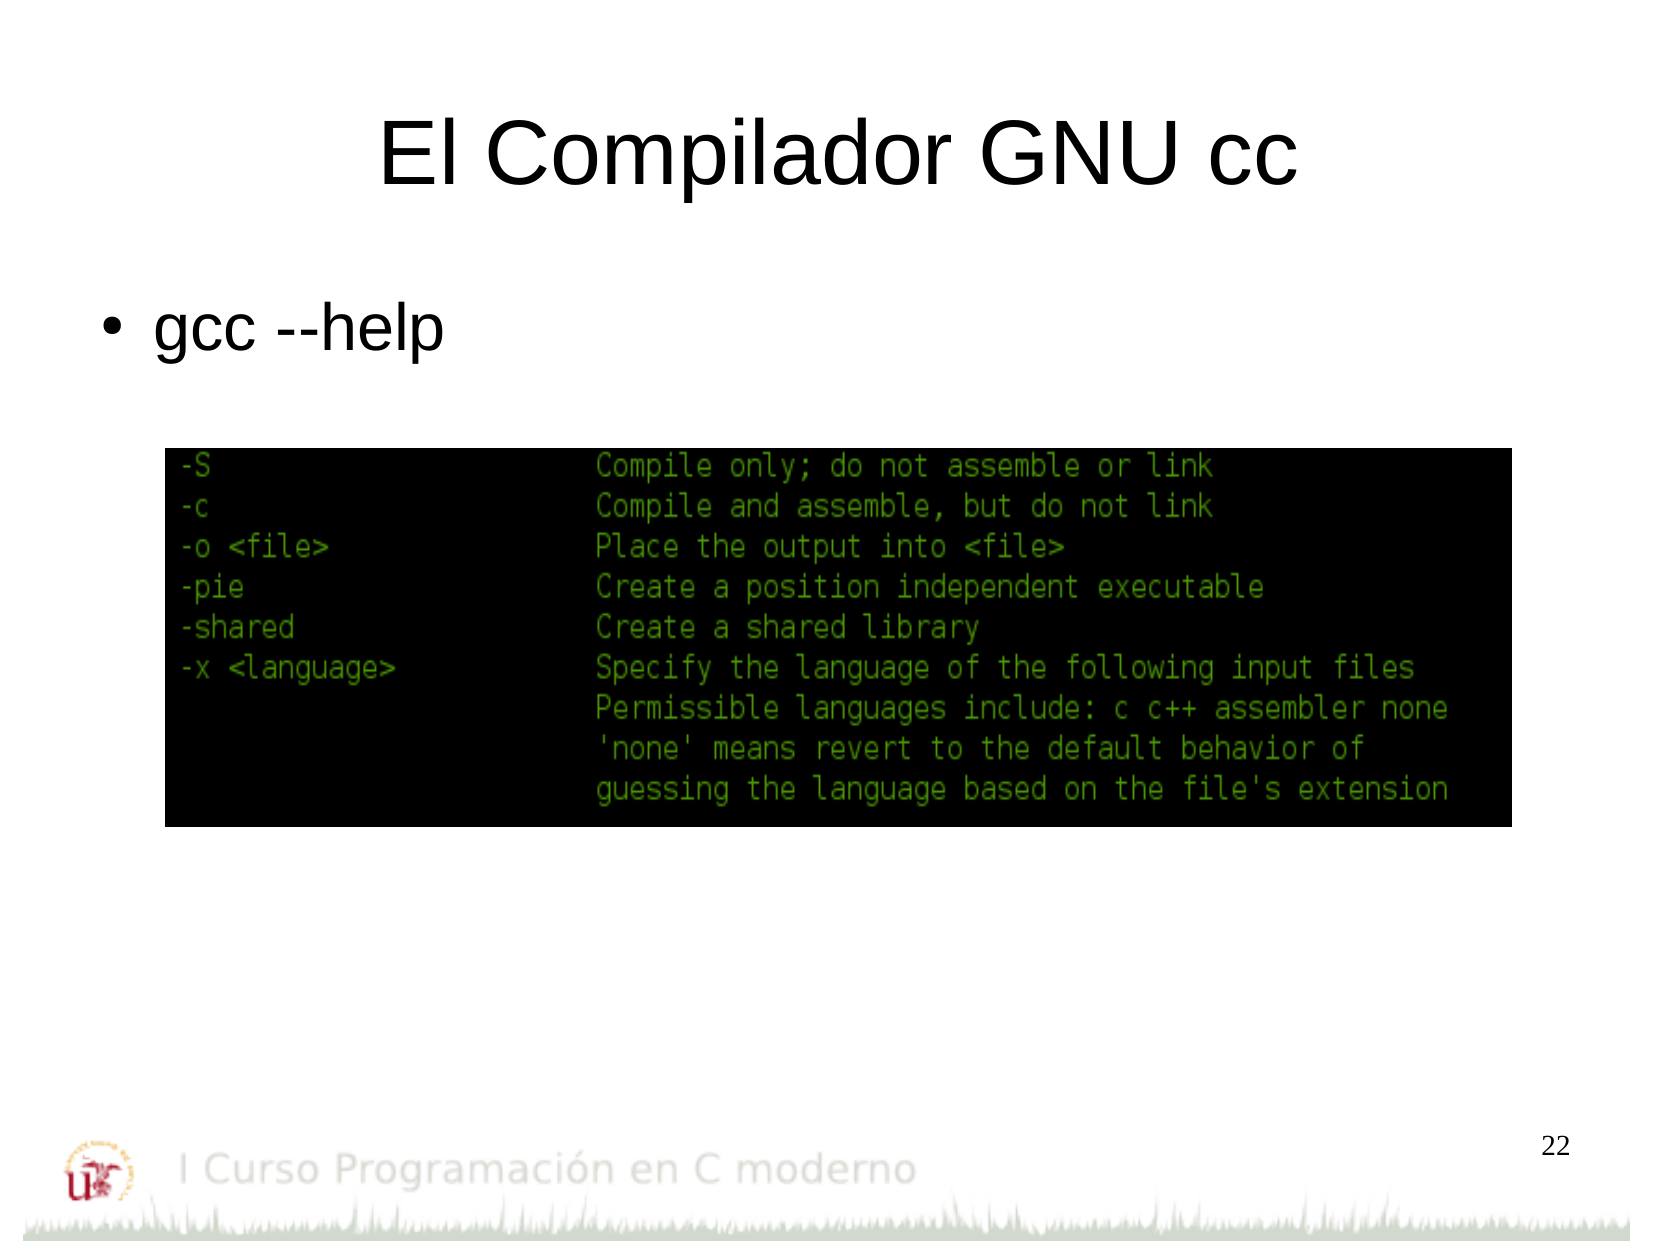

# El Compilador GNU cc
gcc --help
22